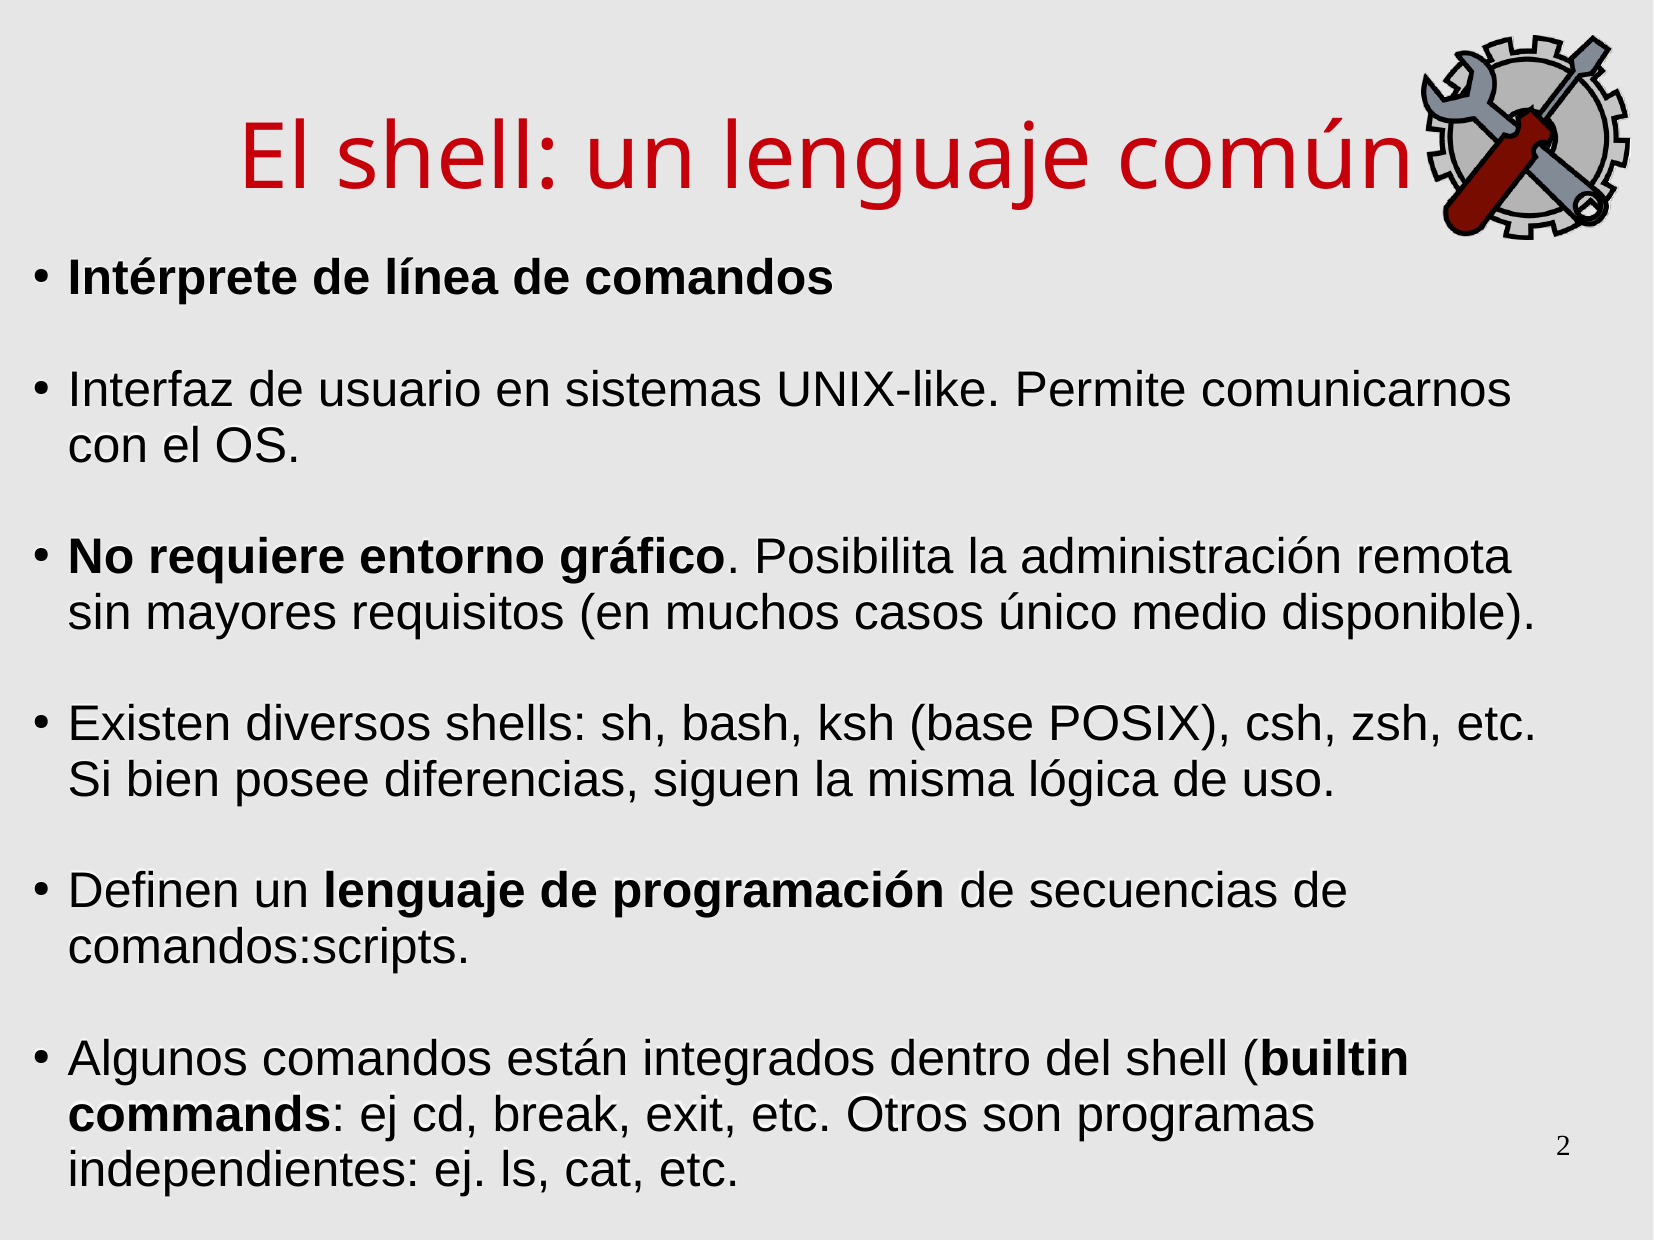

# El shell: un lenguaje común
Intérprete de línea de comandos
Interfaz de usuario en sistemas UNIX-like. Permite comunicarnos
con el OS.
No requiere entorno gráfico. Posibilita la administración remota
sin mayores requisitos (en muchos casos único medio disponible).
Existen diversos shells: sh, bash, ksh (base POSIX), csh, zsh, etc.
Si bien posee diferencias, siguen la misma lógica de uso.
Definen un lenguaje de programación de secuencias de
comandos:scripts.
Algunos comandos están integrados dentro del shell (builtin
commands: ej cd, break, exit, etc. Otros son programas
independientes: ej. ls, cat, etc.
2